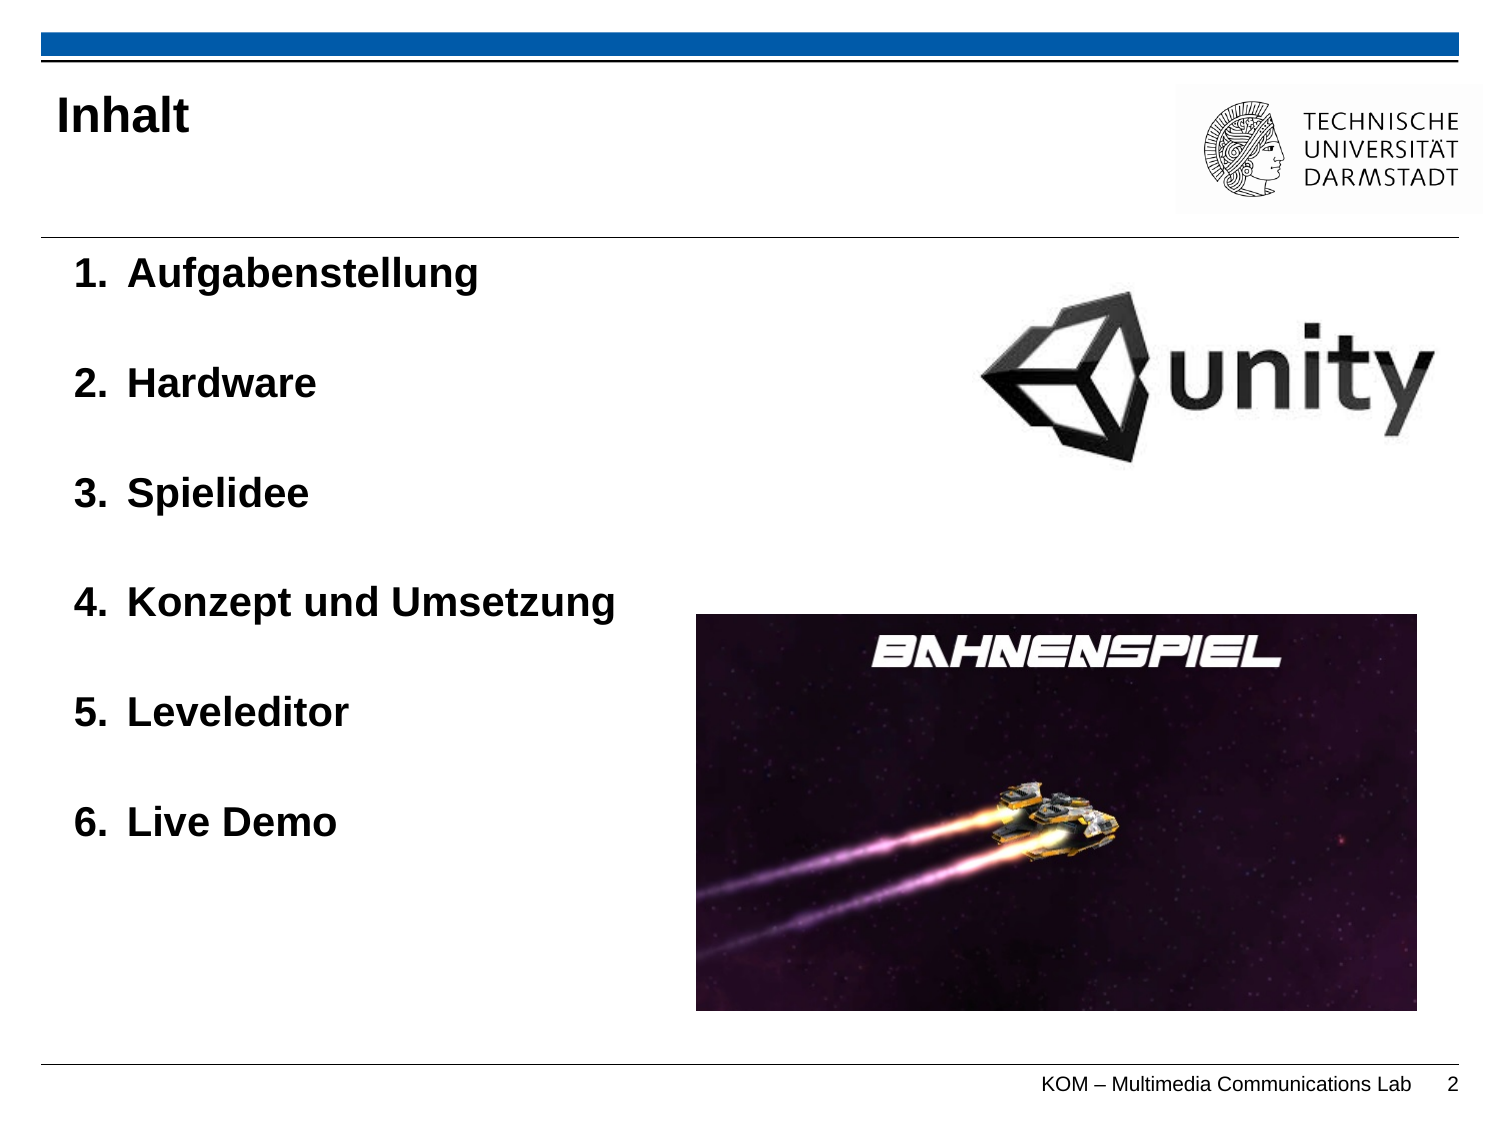

Inhalt
# Aufgabenstellung
Hardware
Spielidee
Konzept und Umsetzung
Leveleditor
Live Demo